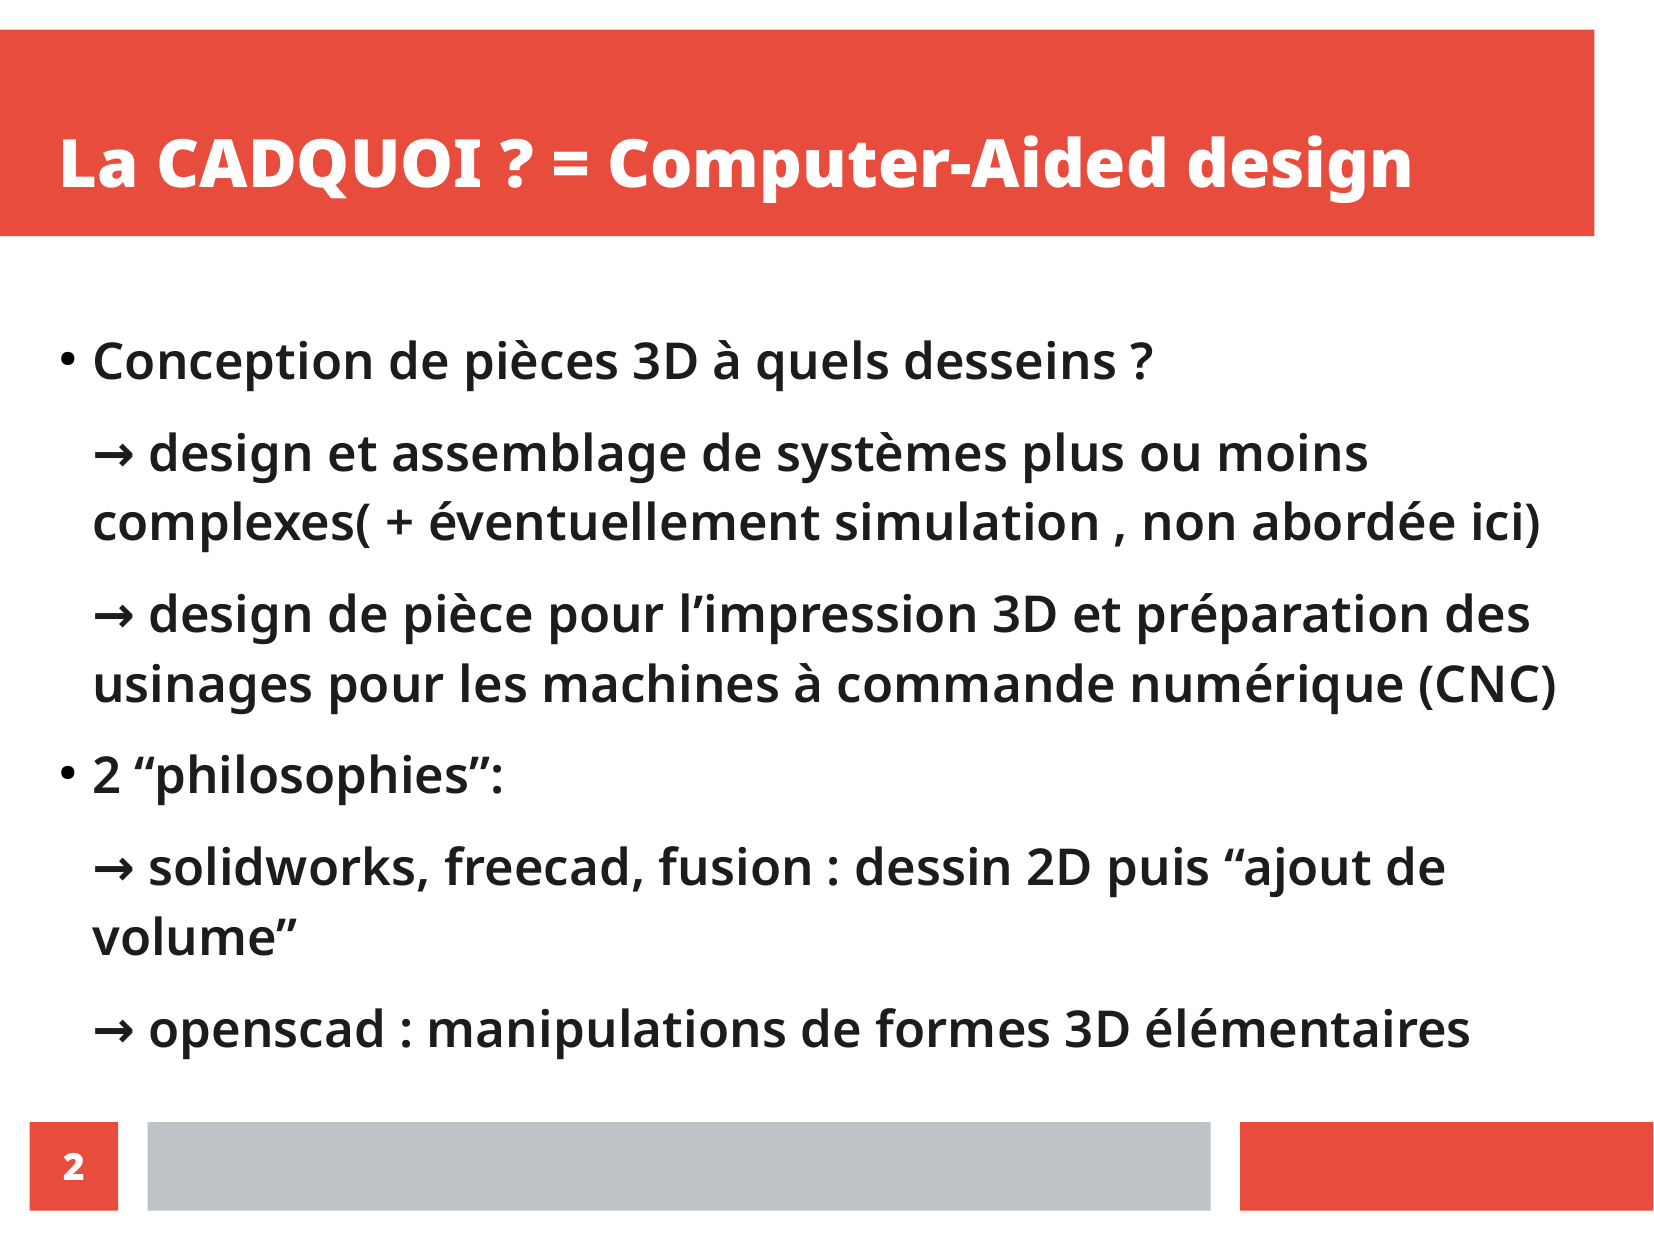

# La CADQUOI ? = Computer-Aided design
Conception de pièces 3D à quels desseins ?
→ design et assemblage de systèmes plus ou moins complexes( + éventuellement simulation , non abordée ici)
→ design de pièce pour l’impression 3D et préparation des usinages pour les machines à commande numérique (CNC)
2 “philosophies”:
→ solidworks, freecad, fusion : dessin 2D puis “ajout de volume”
→ openscad : manipulations de formes 3D élémentaires
2